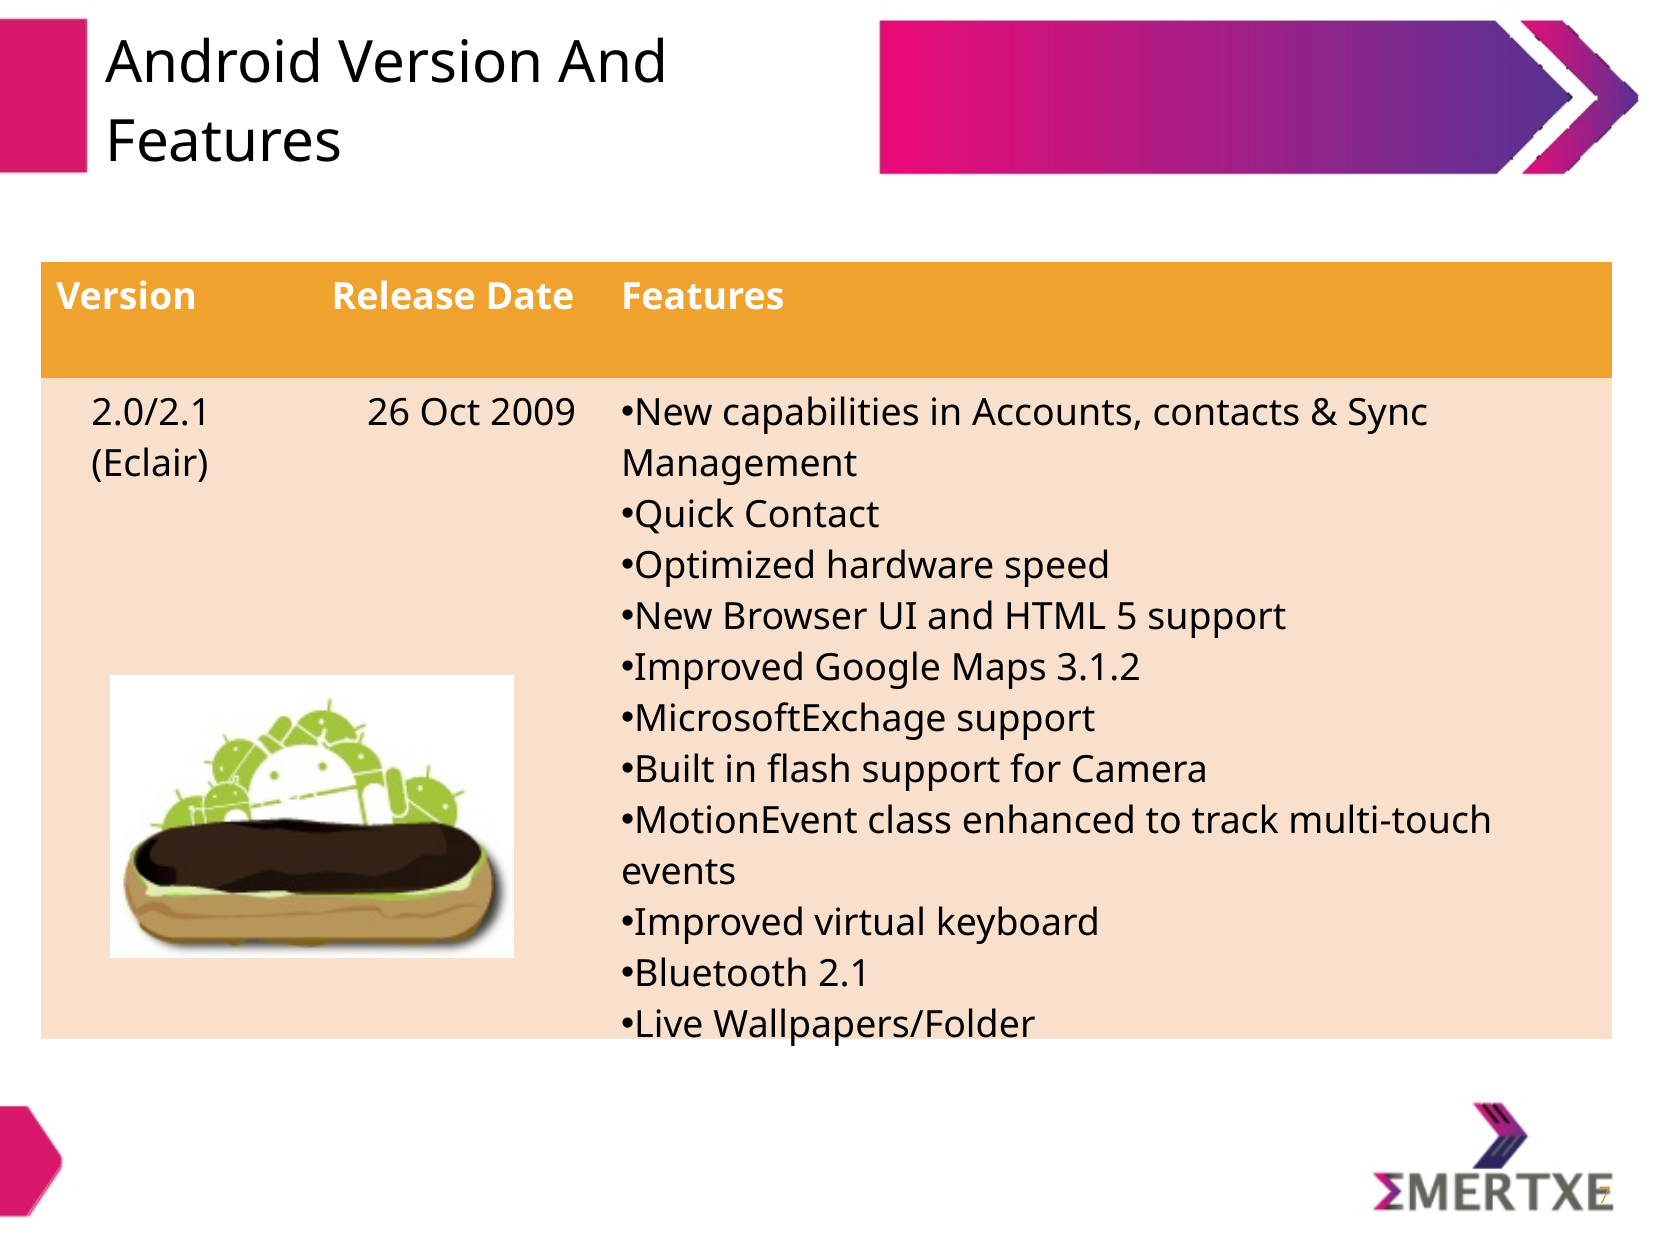

Android Version And
Features
| Version | Release Date | Features |
| --- | --- | --- |
| 2.0/2.1 (Eclair) | 26 Oct 2009 | New capabilities in Accounts, contacts & Sync Management Quick Contact Optimized hardware speed New Browser UI and HTML 5 support Improved Google Maps 3.1.2 MicrosoftExchage support Built in flash support for Camera MotionEvent class enhanced to track multi-touch events Improved virtual keyboard Bluetooth 2.1 Live Wallpapers/Folder |